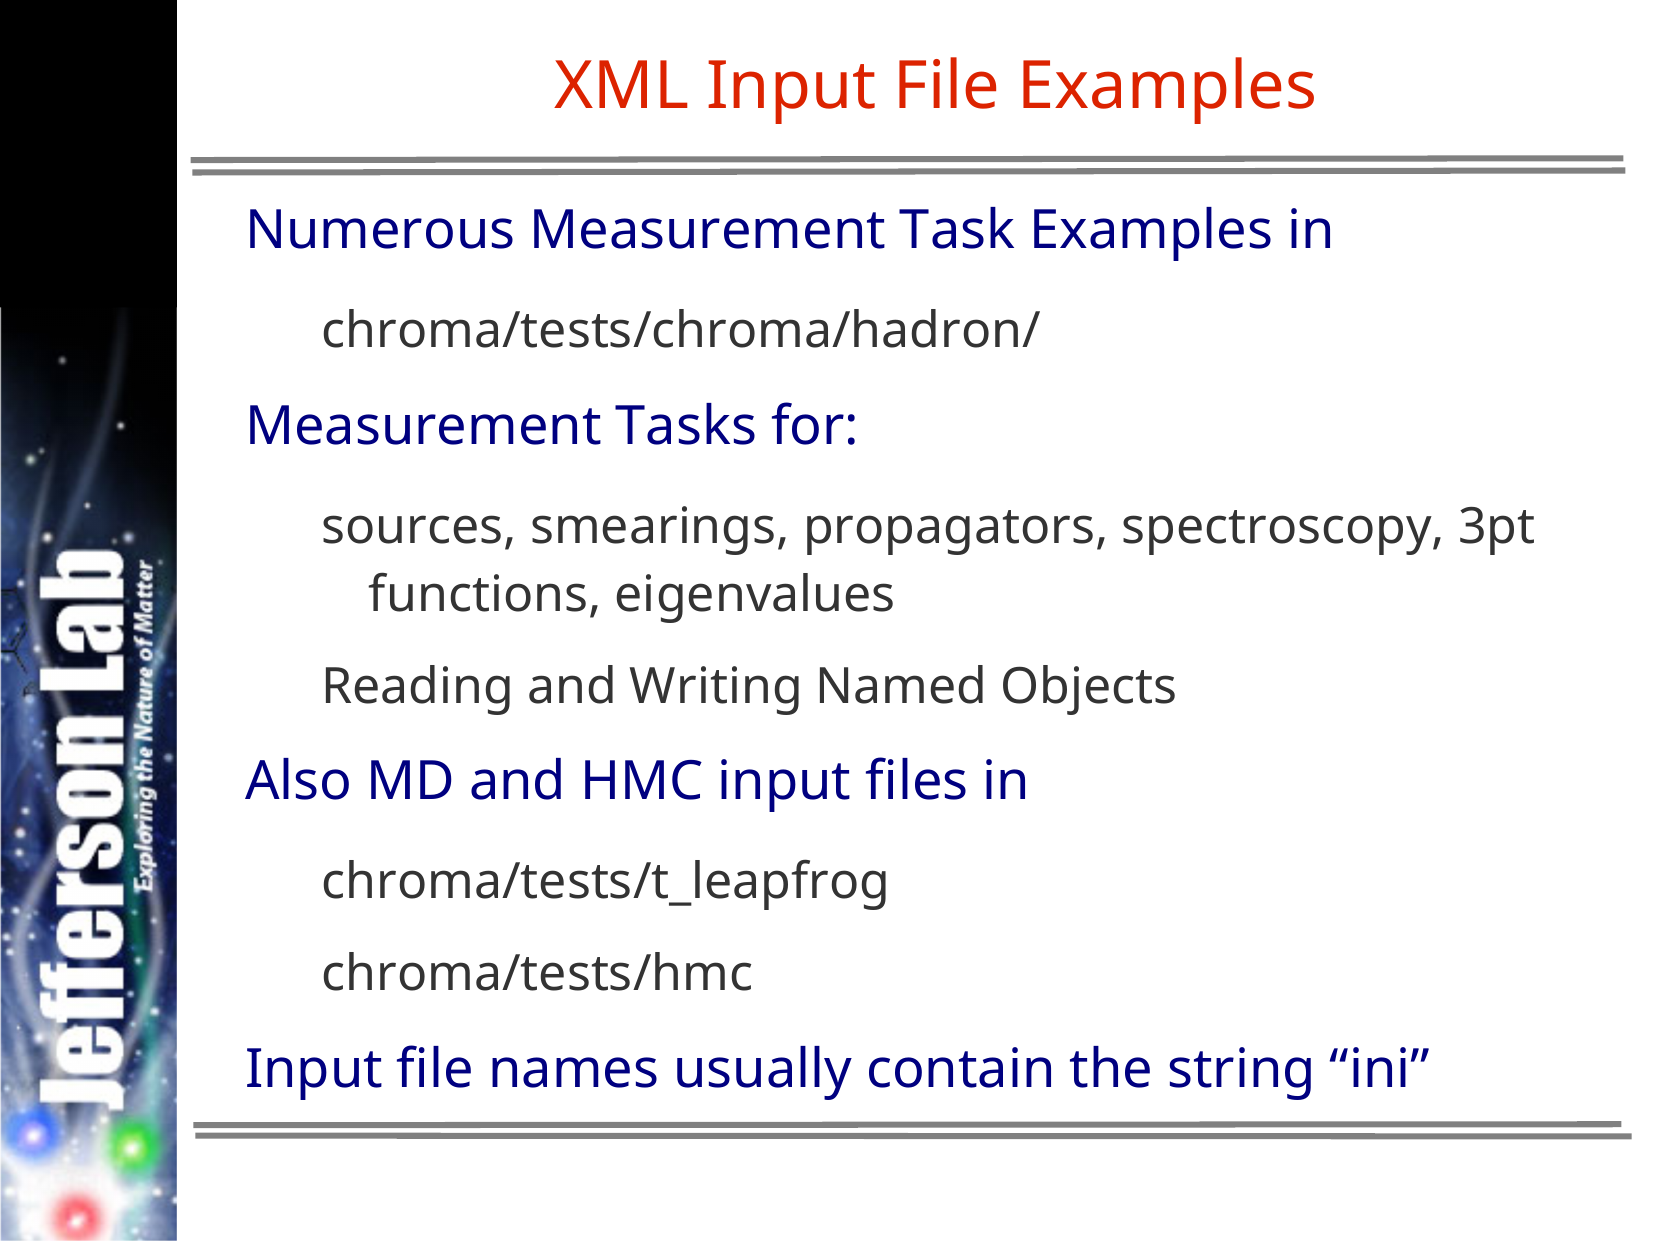

# XML Input File Examples
Numerous Measurement Task Examples in
chroma/tests/chroma/hadron/
Measurement Tasks for:
sources, smearings, propagators, spectroscopy, 3pt functions, eigenvalues
Reading and Writing Named Objects
Also MD and HMC input files in
chroma/tests/t_leapfrog
chroma/tests/hmc
Input file names usually contain the string “ini”